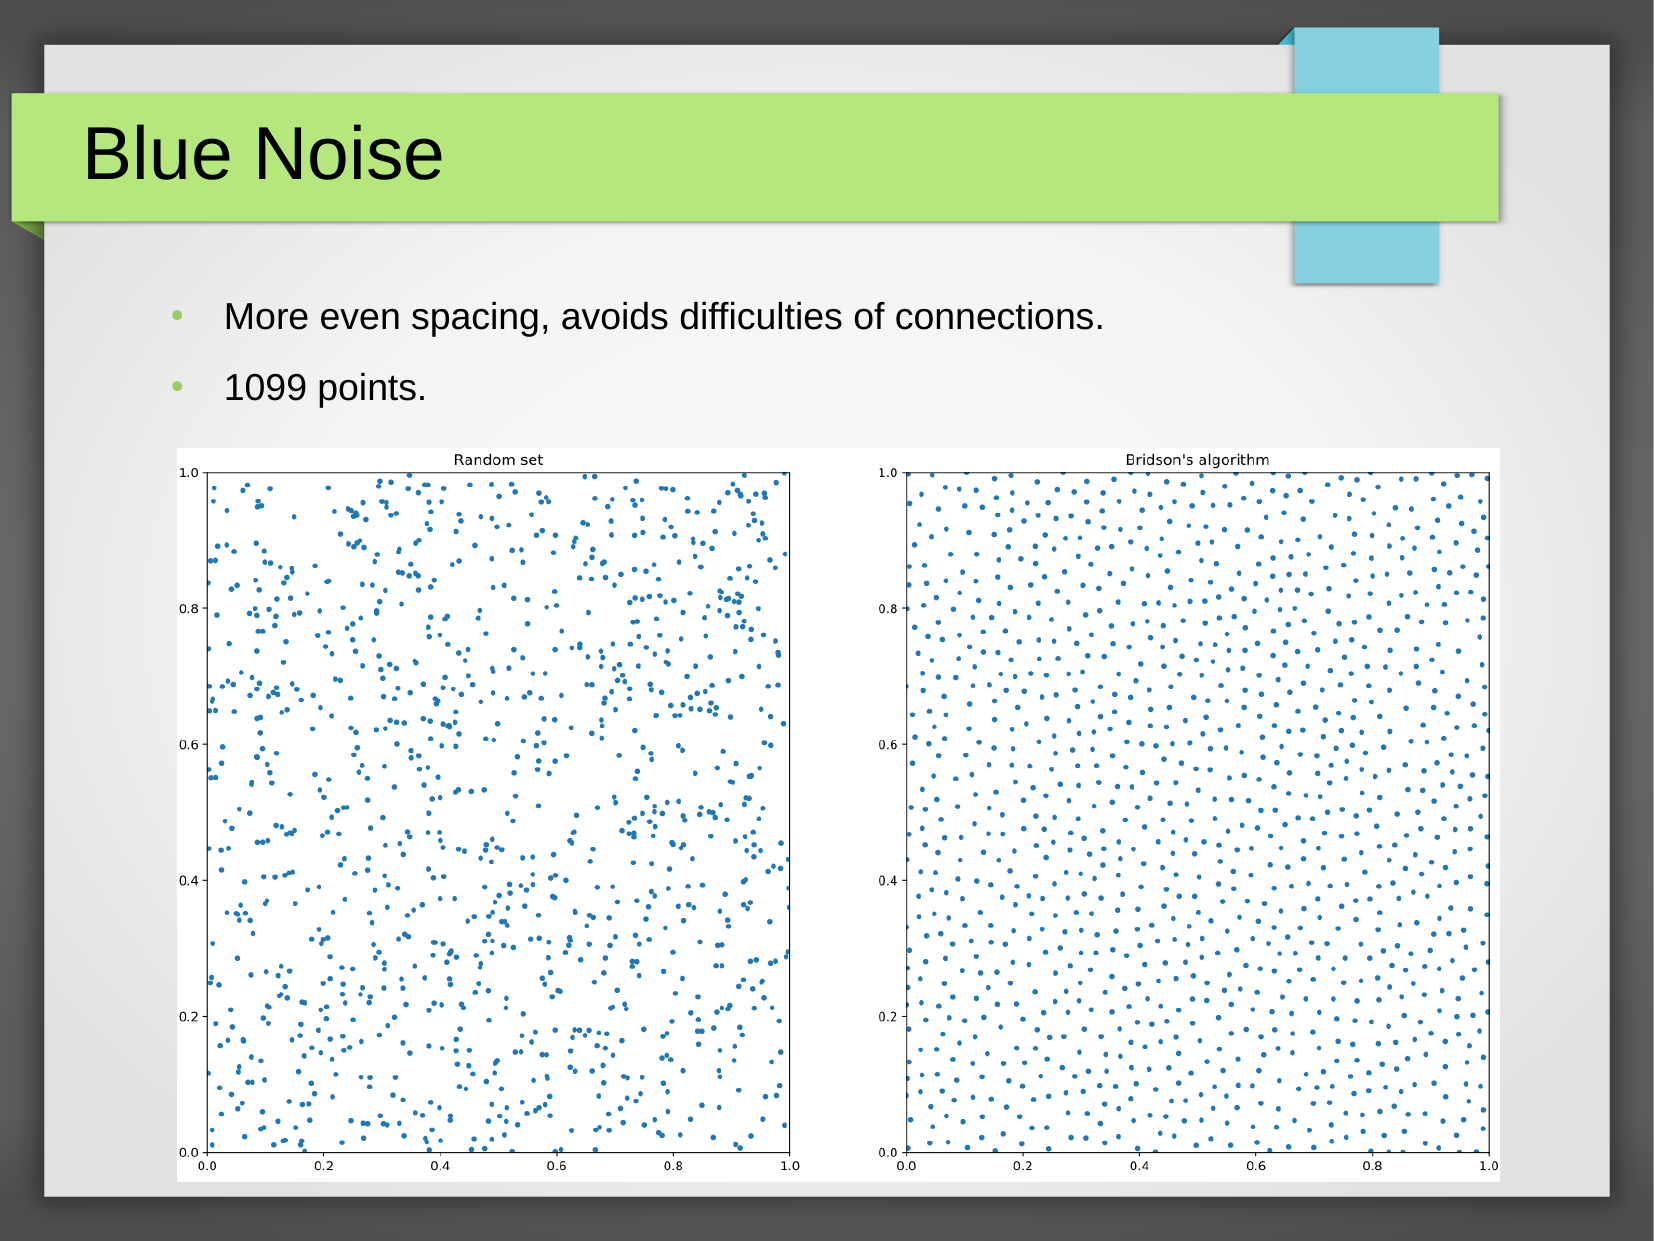

# Blue Noise
More even spacing, avoids difficulties of connections.
1099 points.